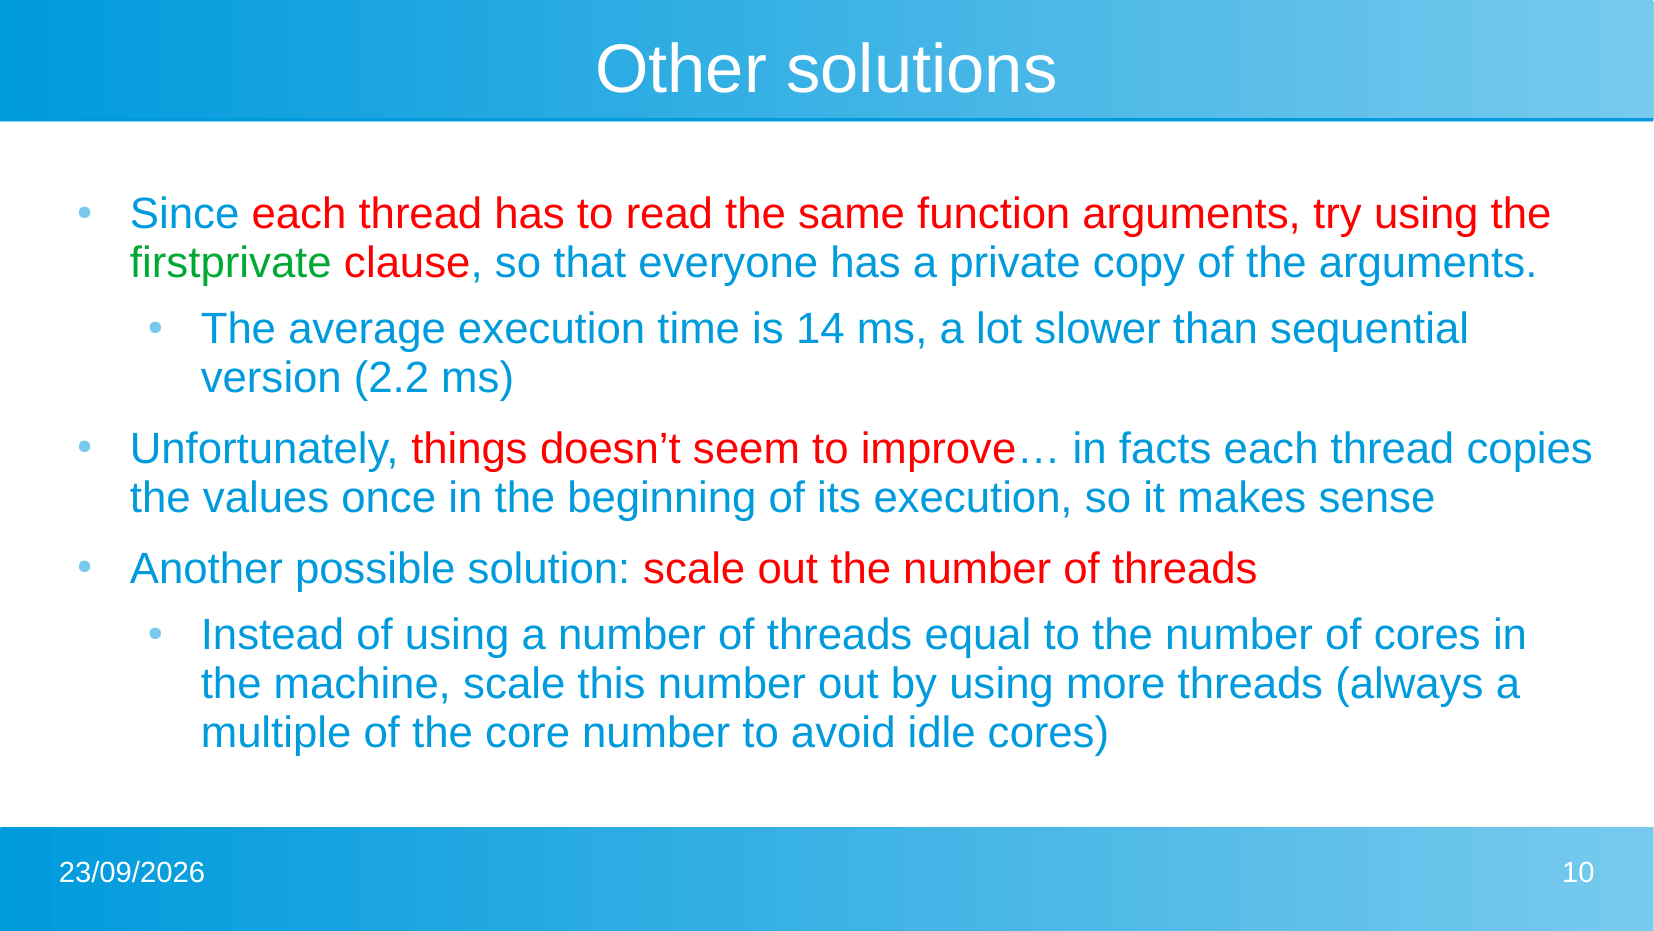

# Other solutions
Since each thread has to read the same function arguments, try using the firstprivate clause, so that everyone has a private copy of the arguments.
The average execution time is 14 ms, a lot slower than sequential version (2.2 ms)
Unfortunately, things doesn’t seem to improve… in facts each thread copies the values once in the beginning of its execution, so it makes sense
Another possible solution: scale out the number of threads
Instead of using a number of threads equal to the number of cores in the machine, scale this number out by using more threads (always a multiple of the core number to avoid idle cores)
10